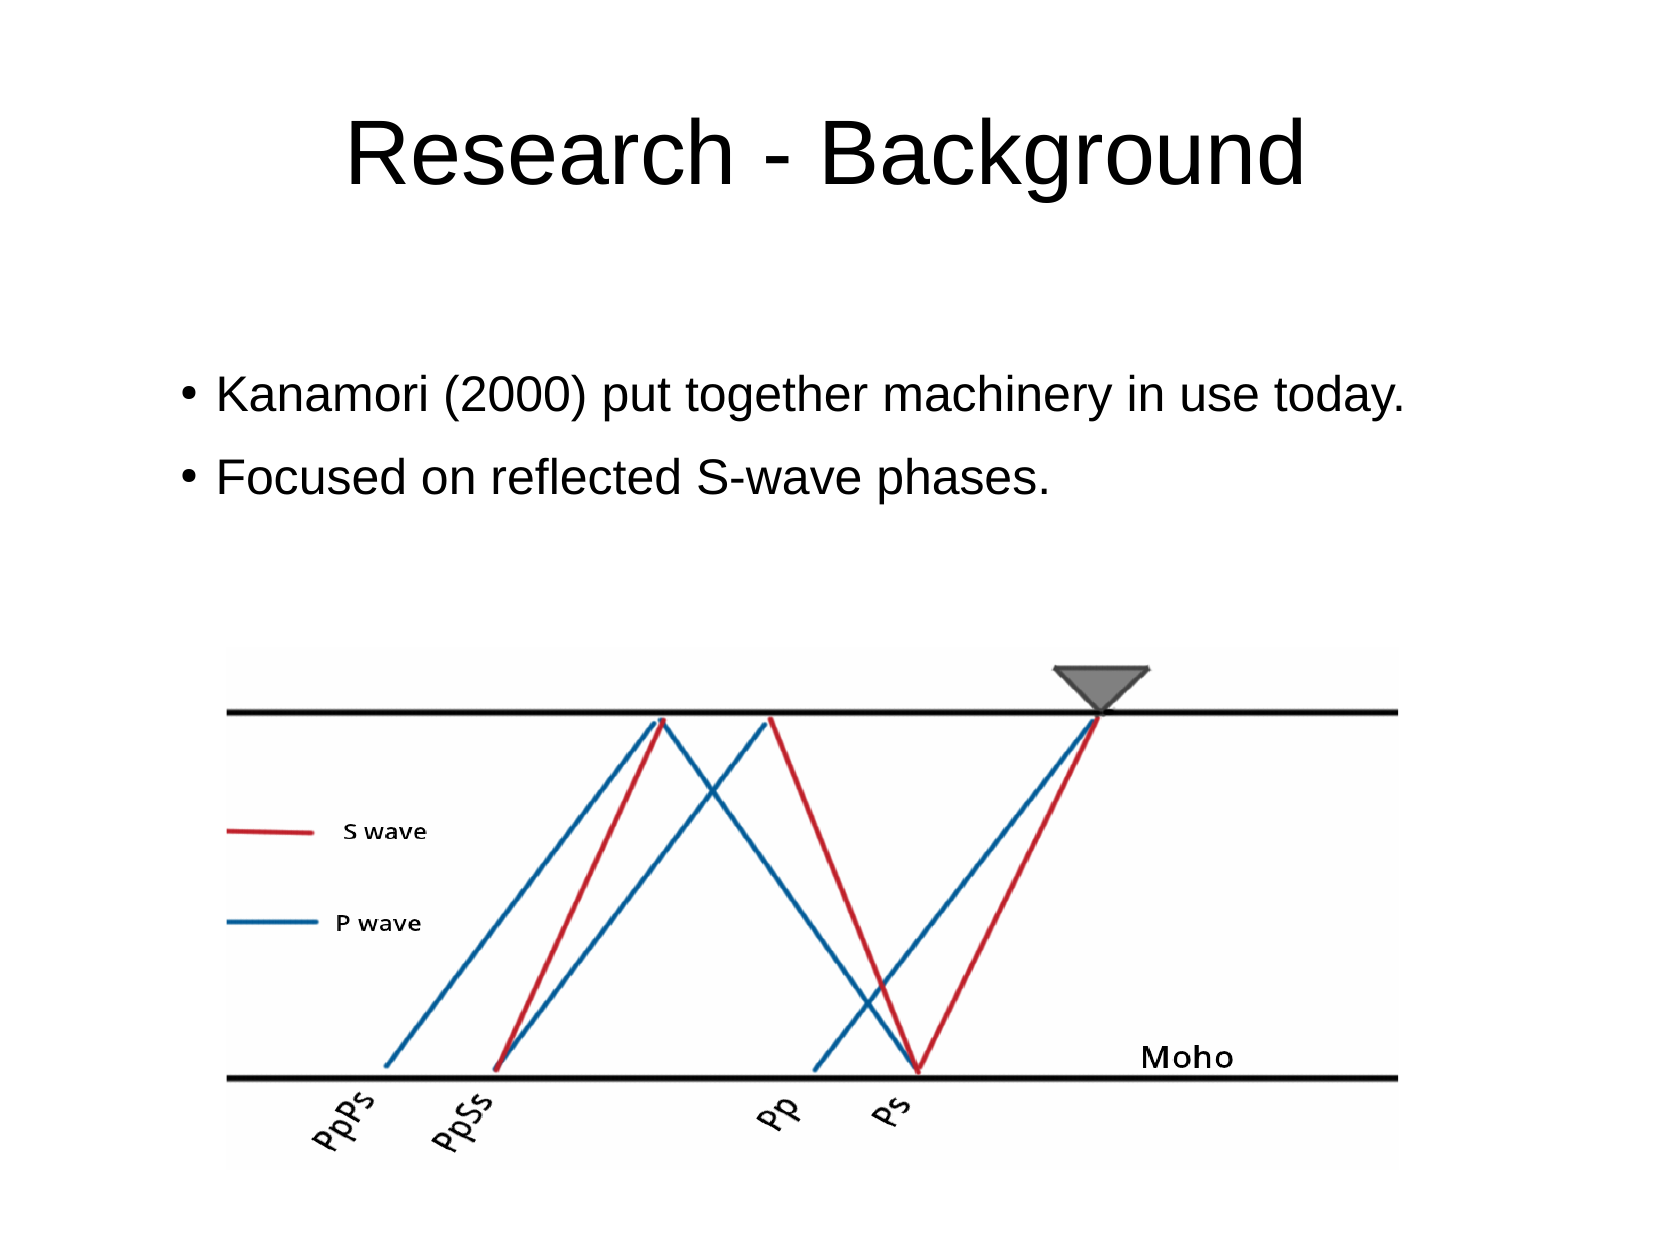

# Research - Background
Kanamori (2000) put together machinery in use today.
Focused on reflected S-wave phases.